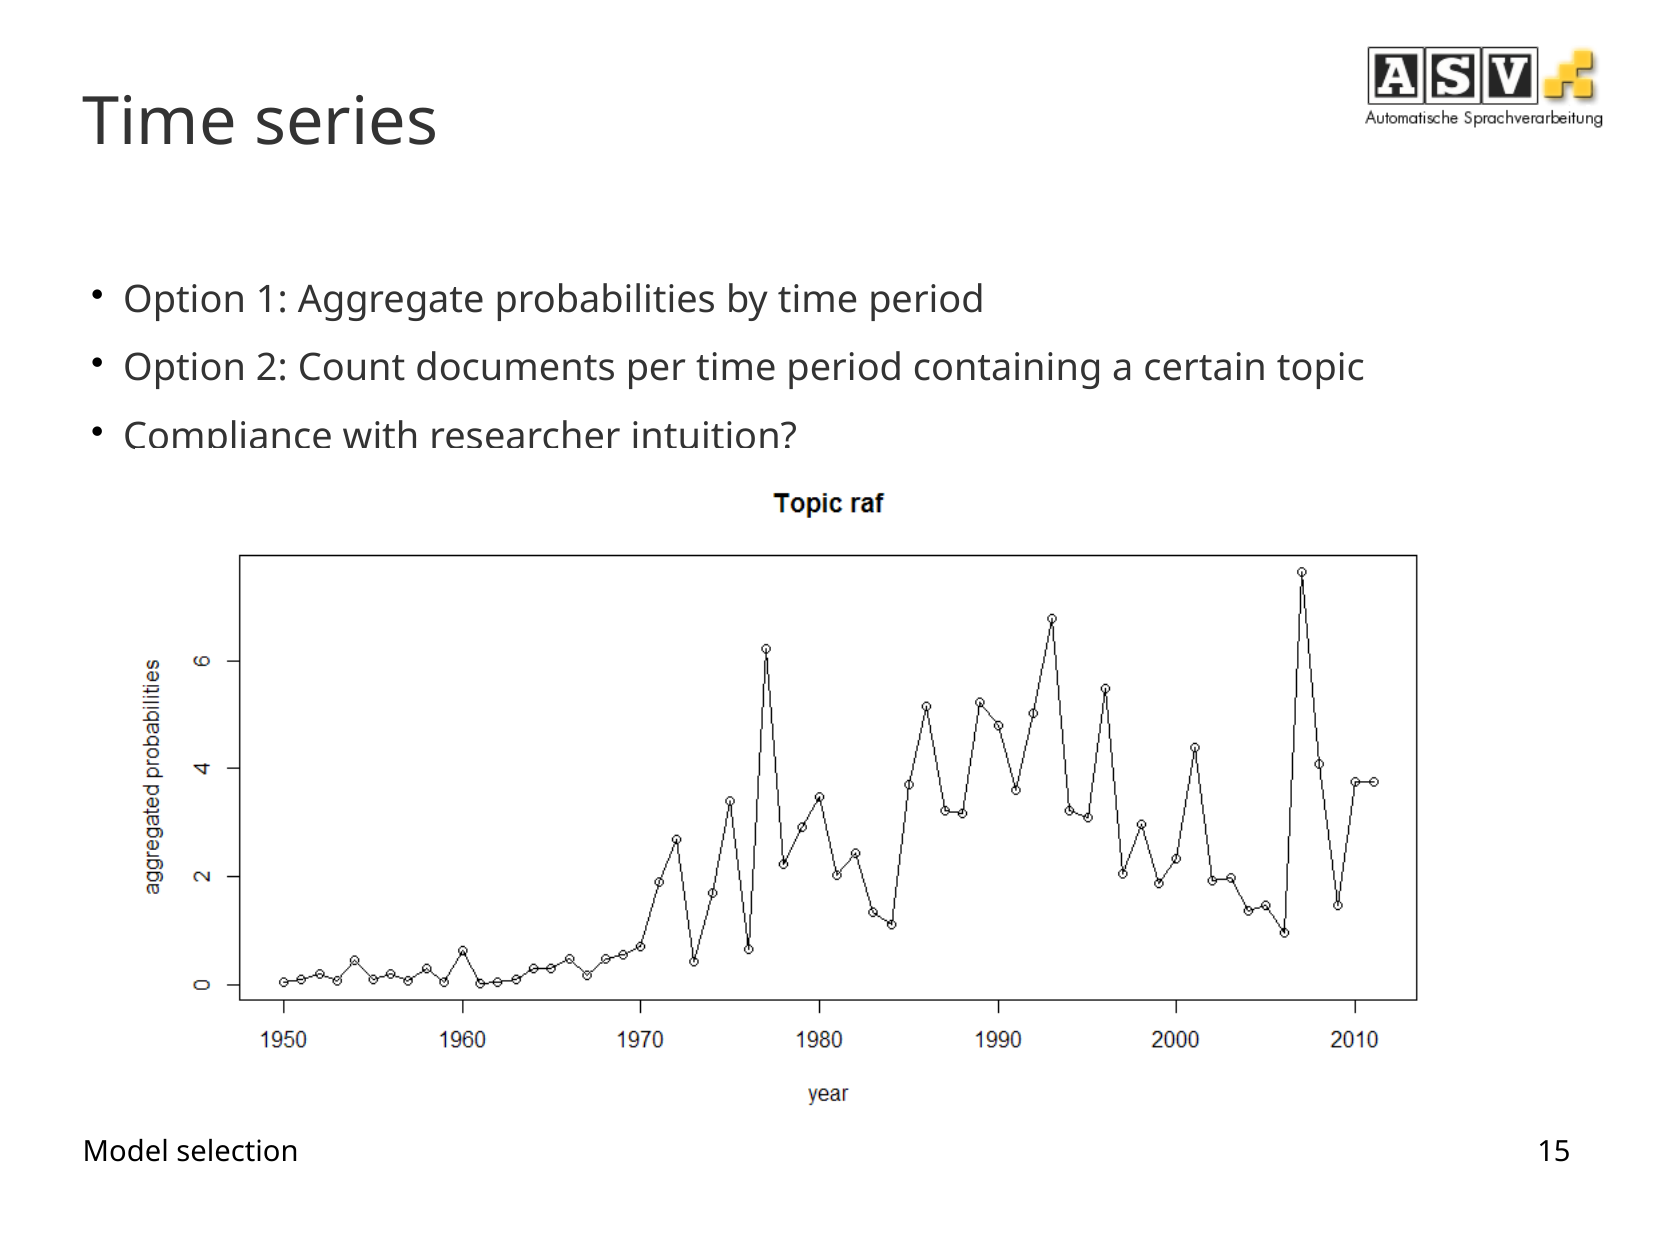

# Time series
Option 1: Aggregate probabilities by time period
Option 2: Count documents per time period containing a certain topic
Compliance with researcher intuition?
Model selection
15